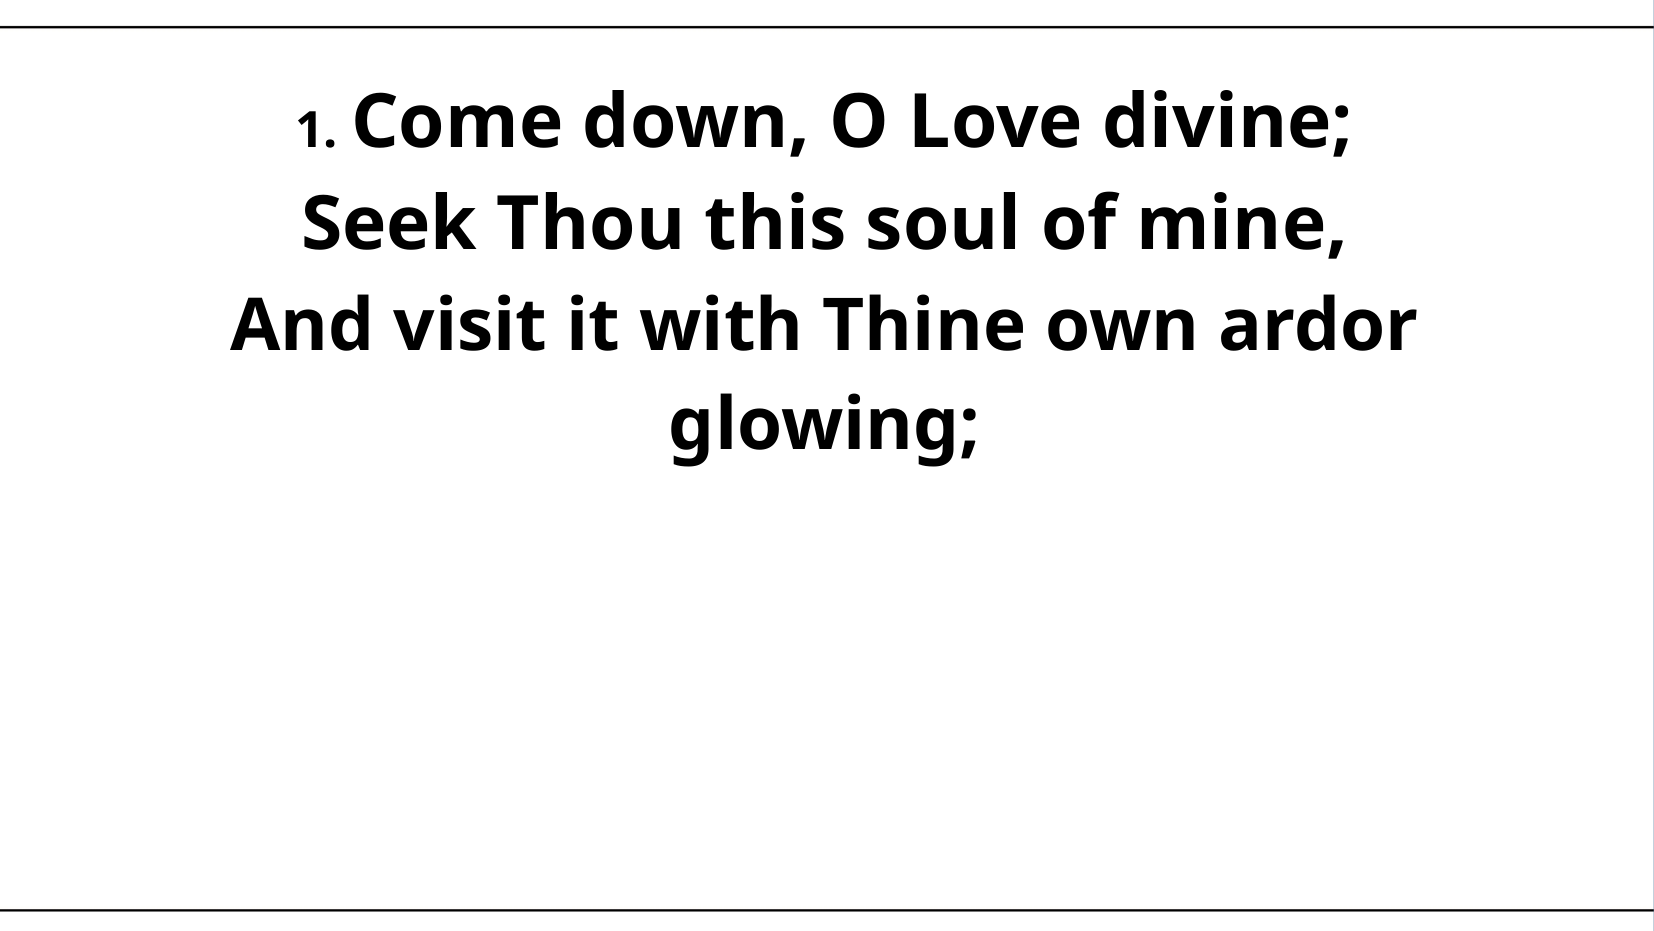

1. Come down, O Love divine;
Seek Thou this soul of mine,
And visit it with Thine own ardor glowing;